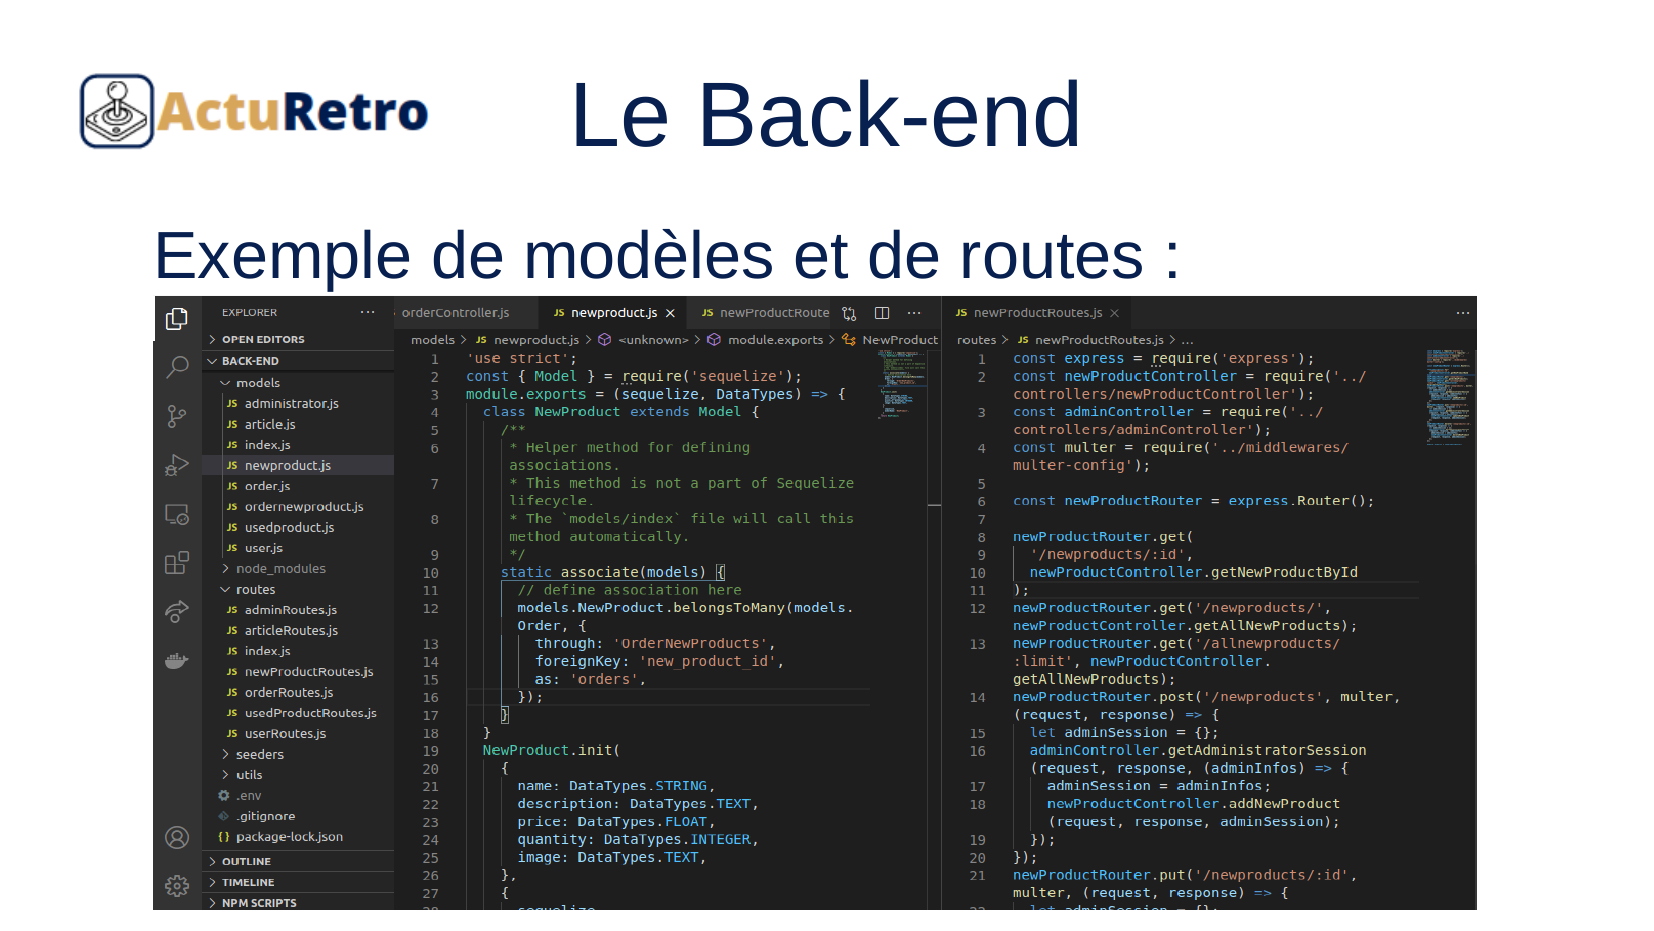

# Le Back-end
Exemple de modèles et de routes :